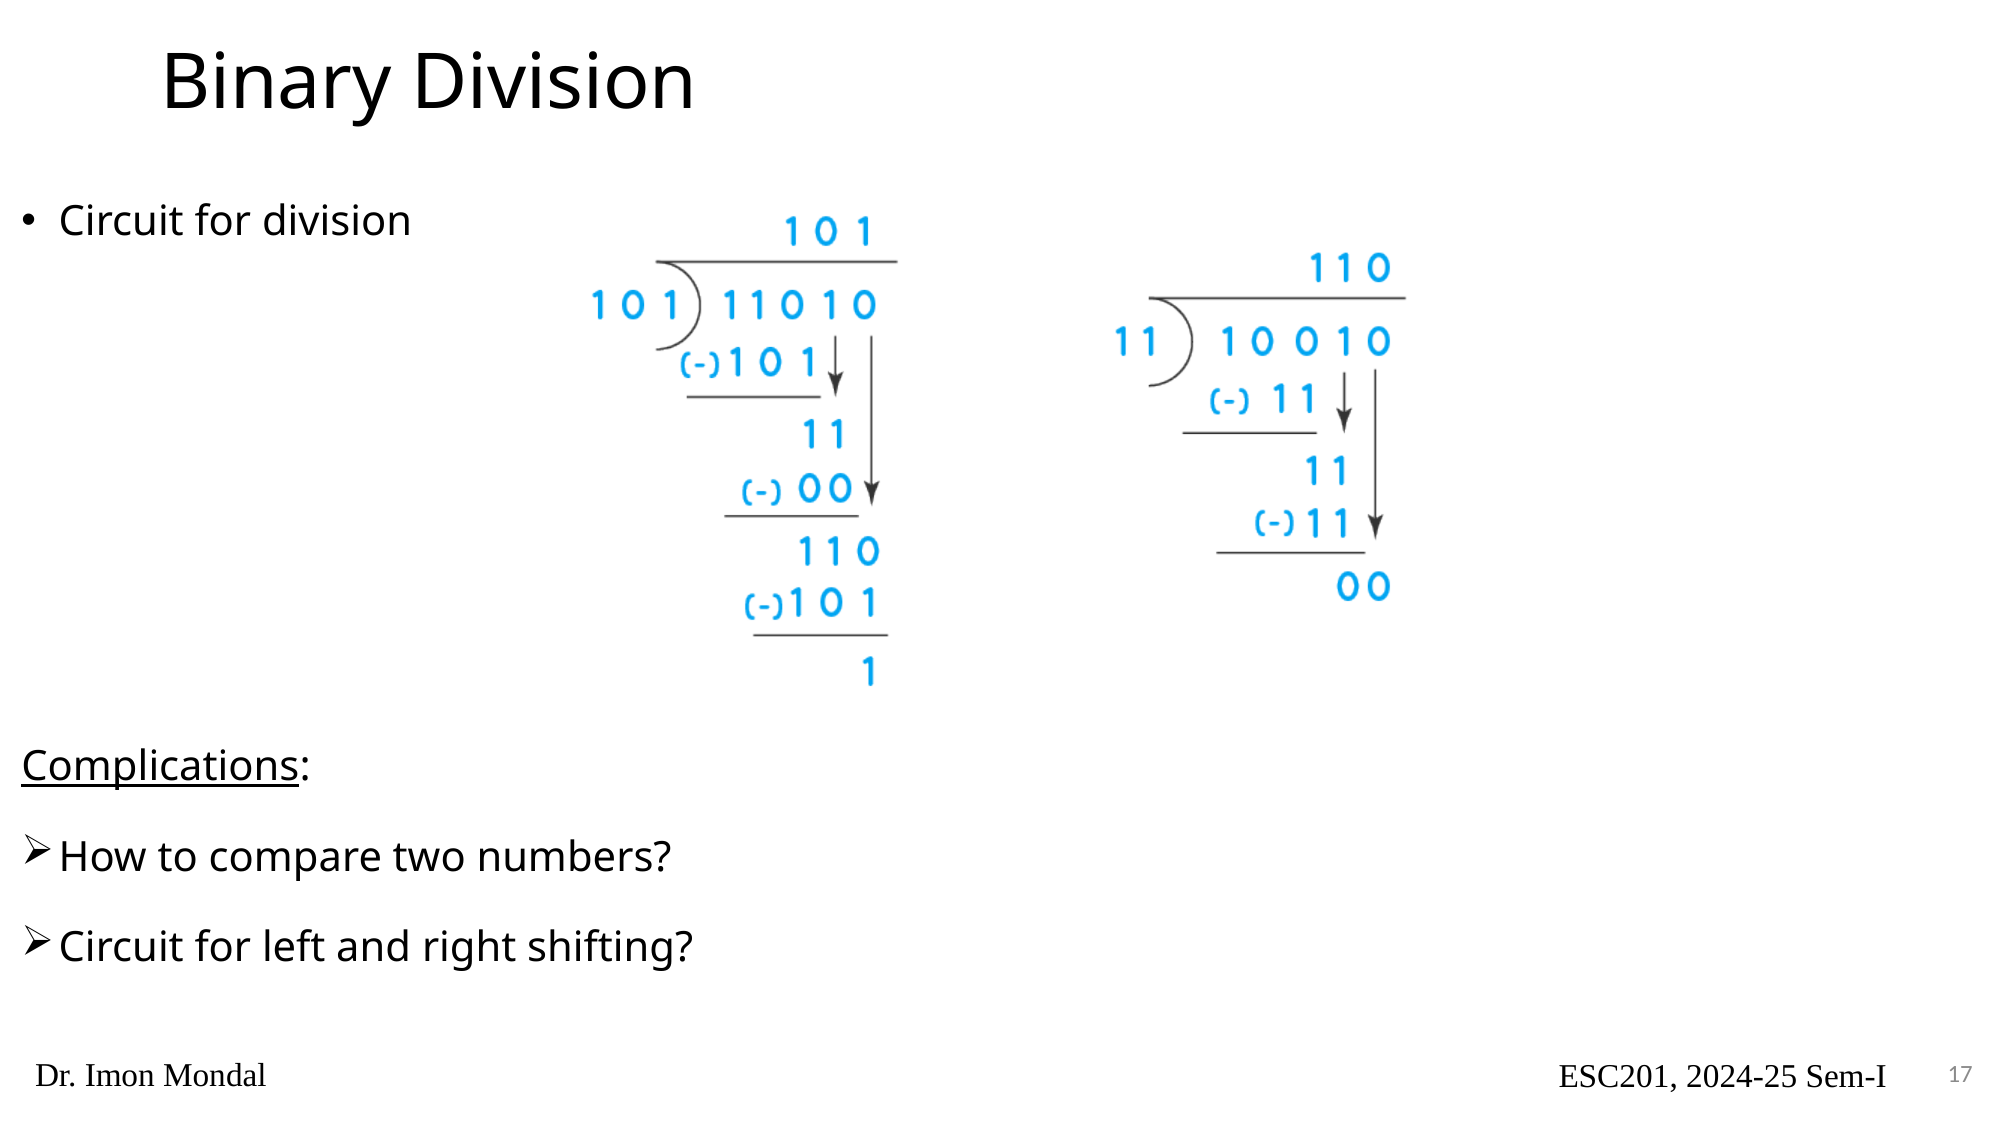

# Binary Division
Circuit for division
Complications:
How to compare two numbers?
Circuit for left and right shifting?
17